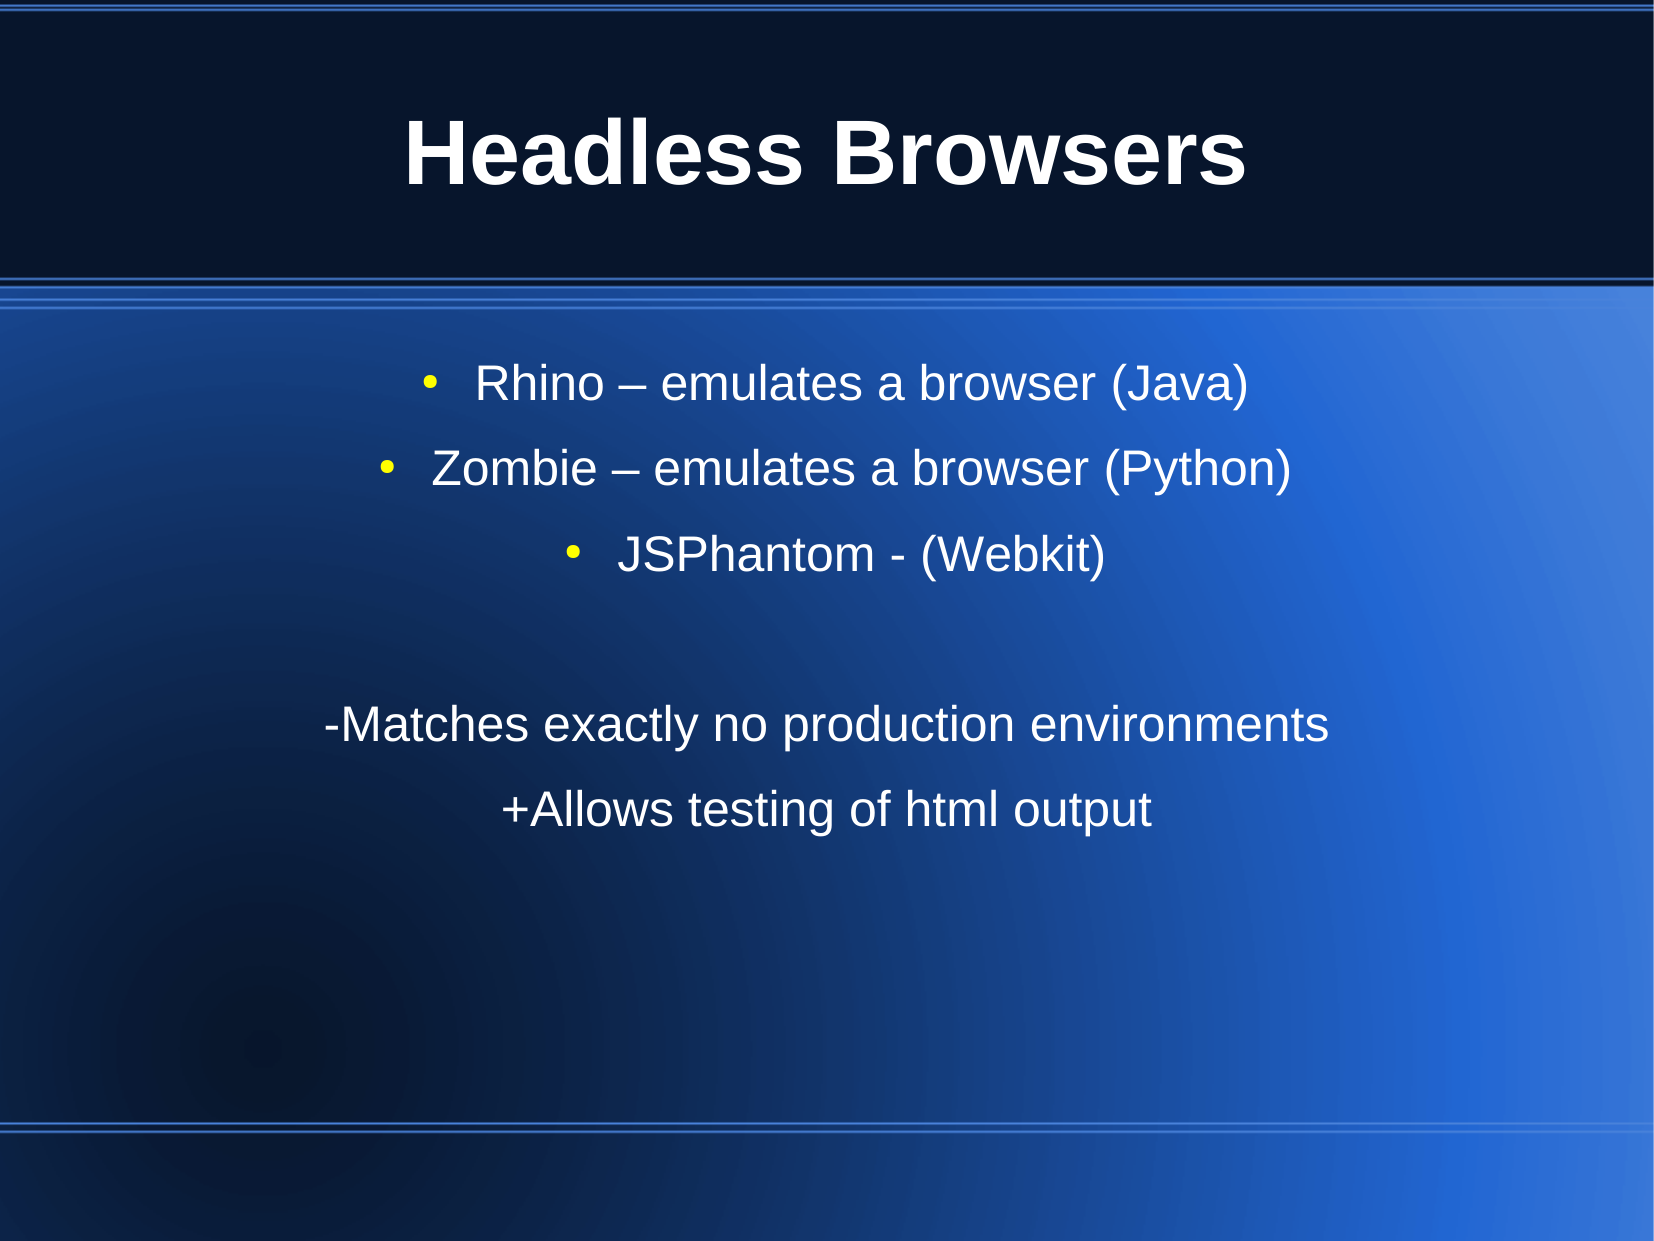

# Headless Browsers
Rhino – emulates a browser (Java)
Zombie – emulates a browser (Python)
JSPhantom - (Webkit)
-Matches exactly no production environments
+Allows testing of html output